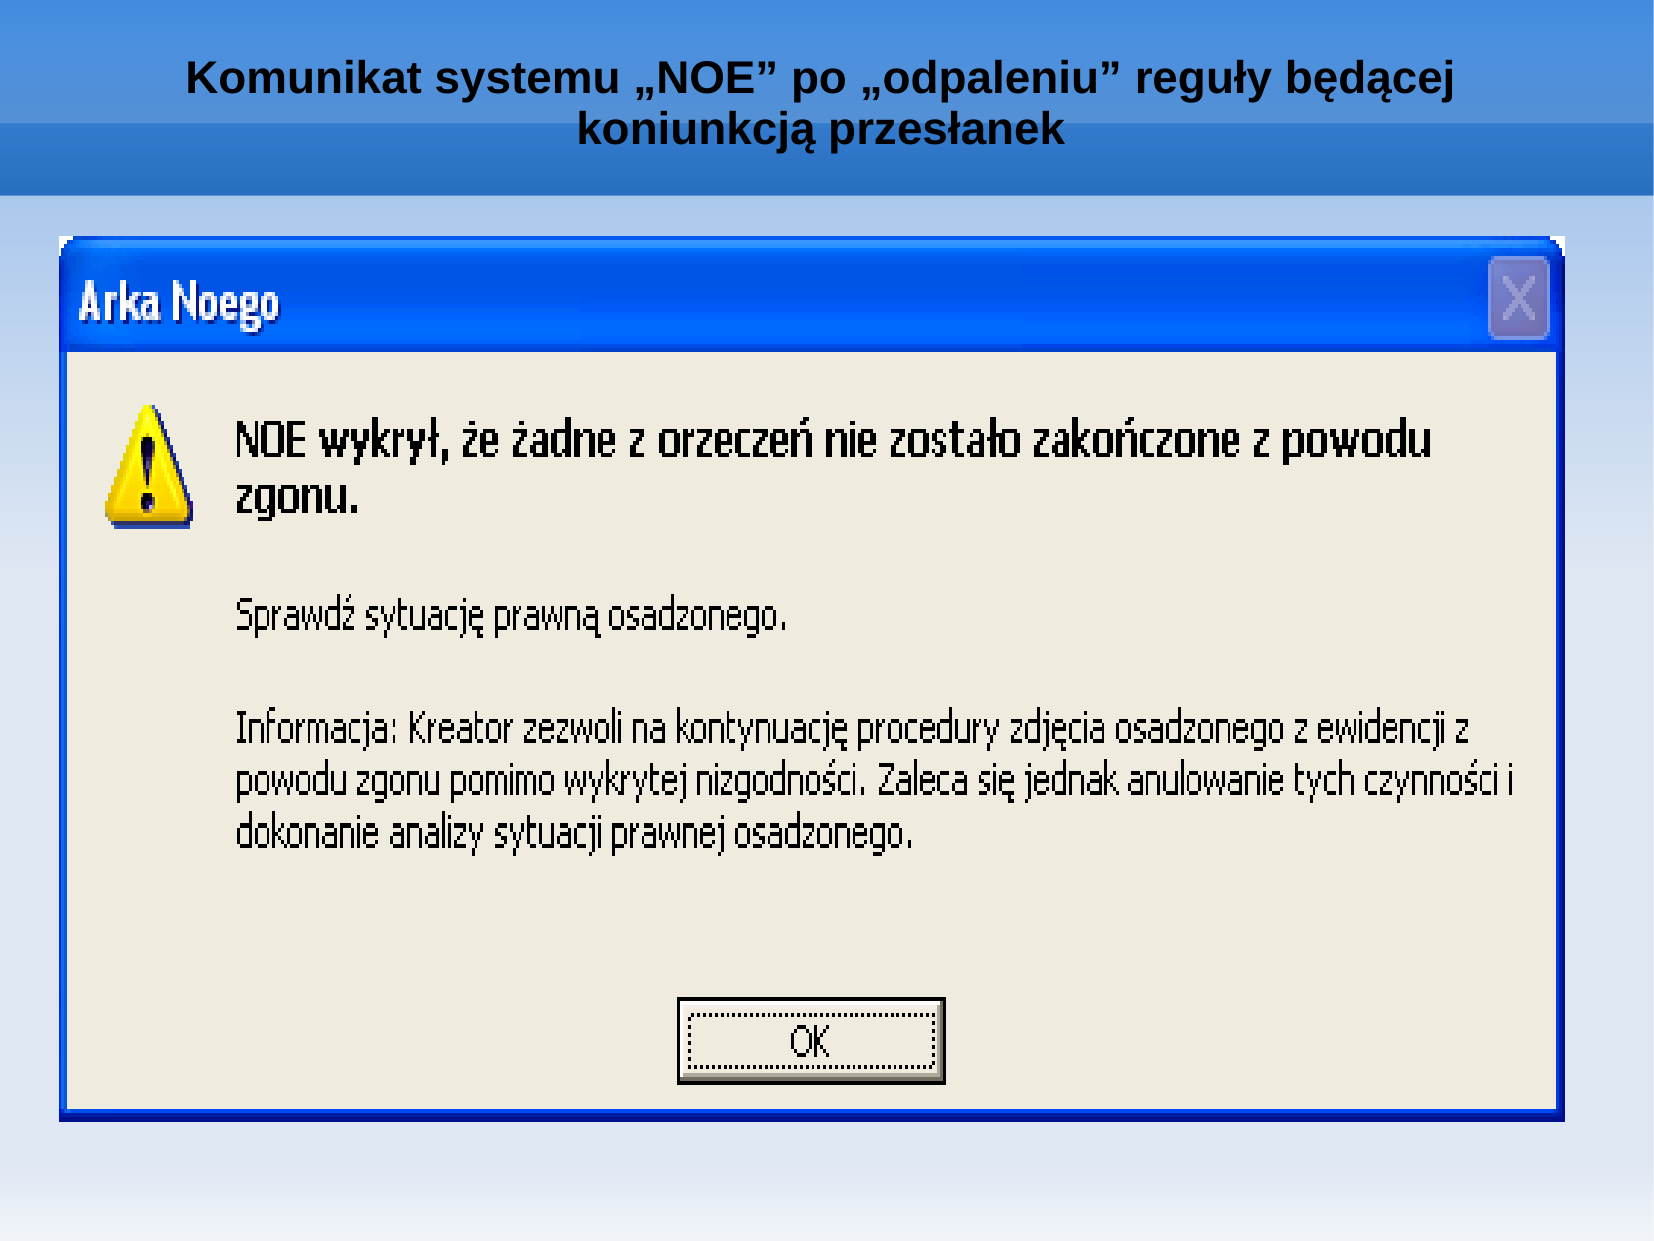

# Komunikat systemu „NOE” po „odpaleniu” reguły będącej koniunkcją przesłanek